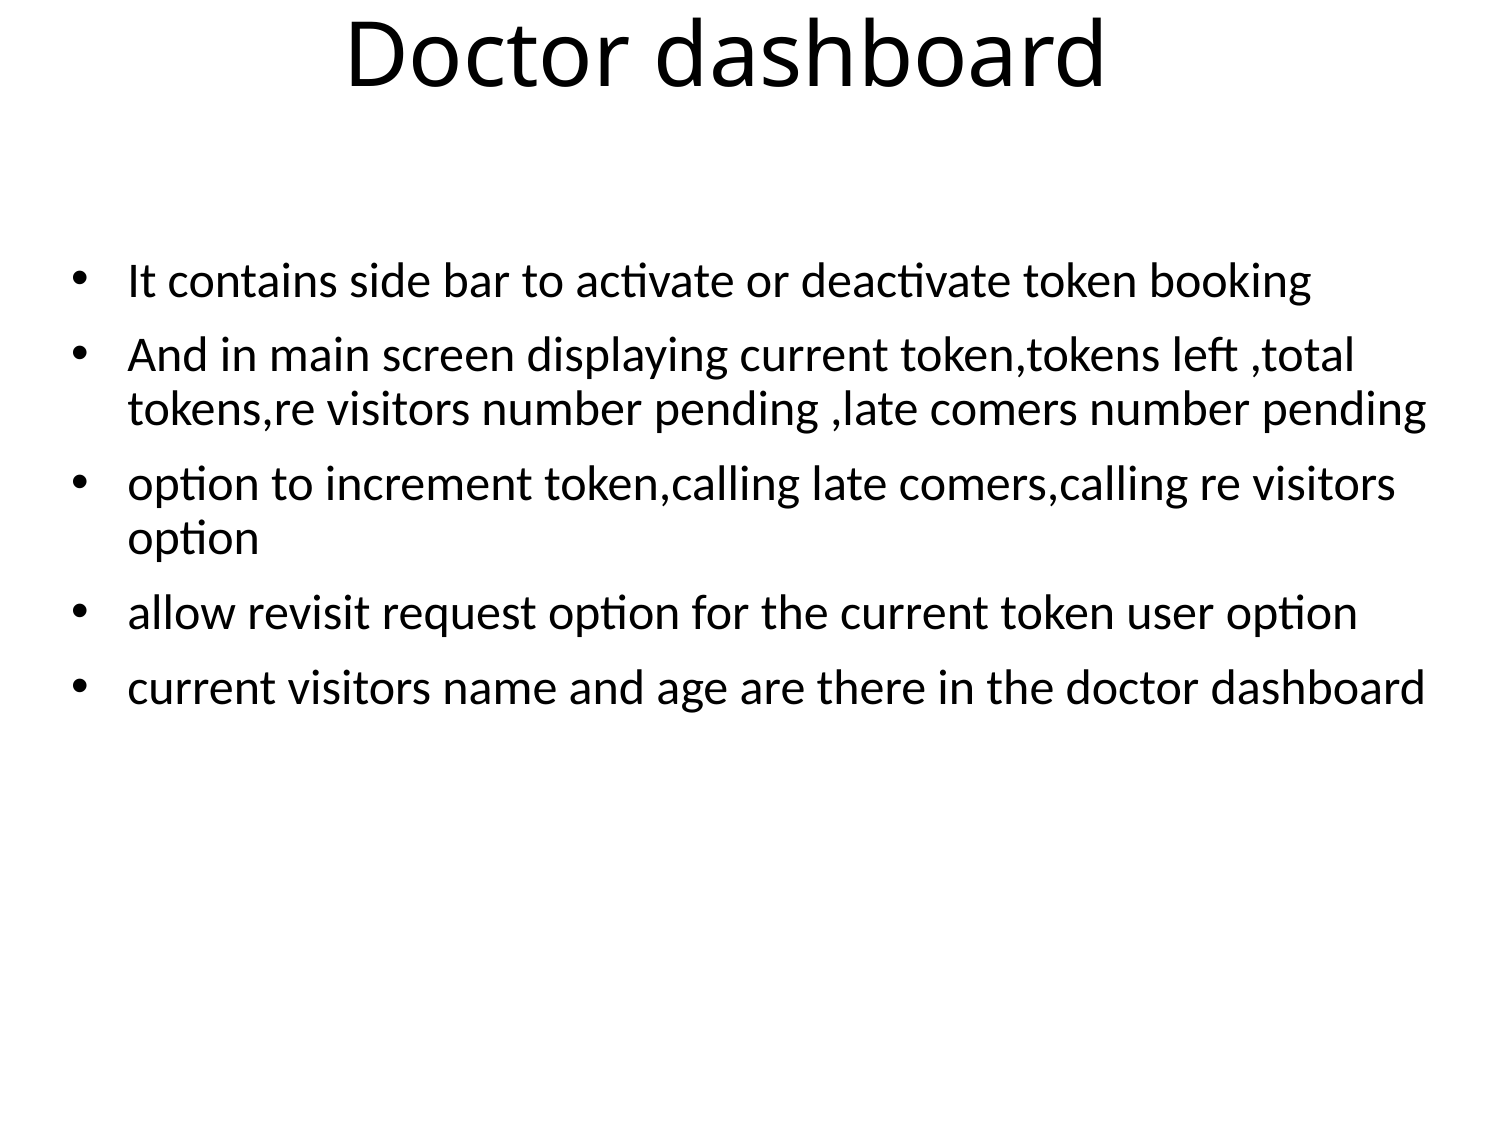

# Doctor dashboard
It contains side bar to activate or deactivate token booking
And in main screen displaying current token,tokens left ,total tokens,re visitors number pending ,late comers number pending
option to increment token,calling late comers,calling re visitors option
allow revisit request option for the current token user option
current visitors name and age are there in the doctor dashboard